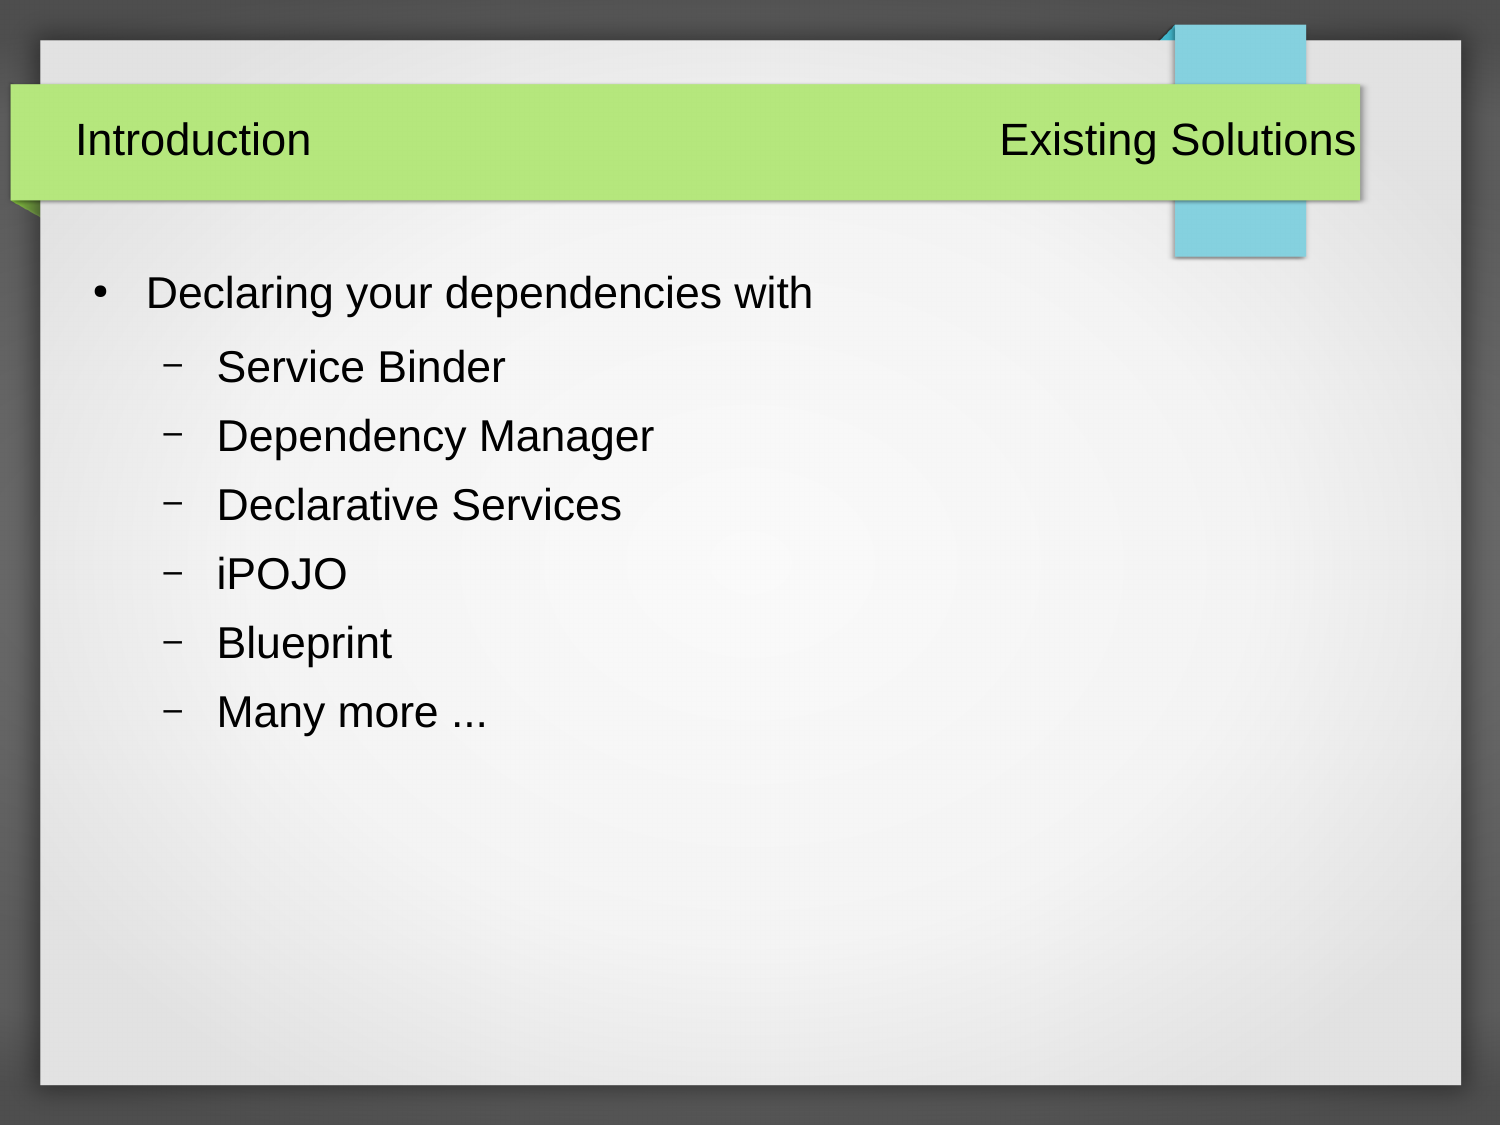

# Introduction		 Existing Solutions
Declaring your dependencies with
Service Binder
Dependency Manager
Declarative Services
iPOJO
Blueprint
Many more ...